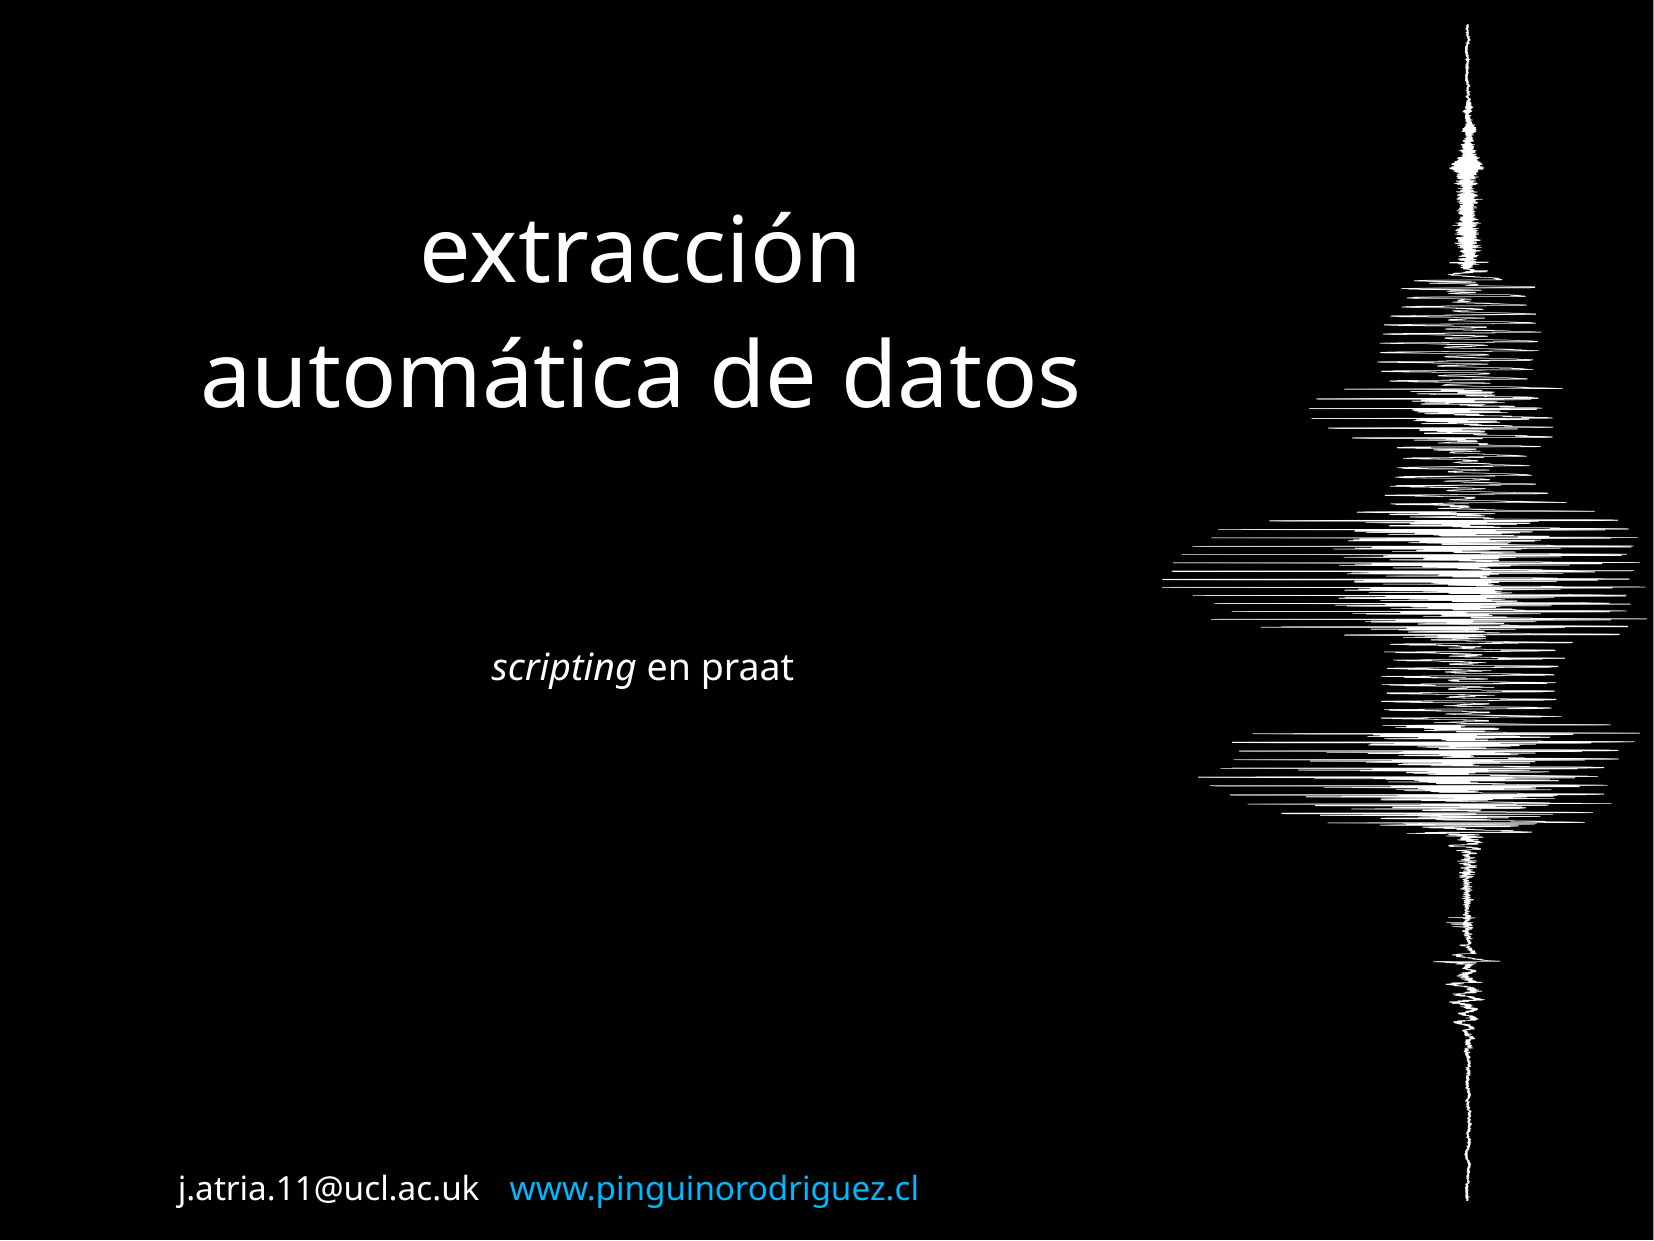

# extracción automática de datos
scripting en praat
| José Joaquín ATRIA | University College London |
| --- | --- |
| j.atria.11@ucl.ac.uk | www.pinguinorodriguez.cl |